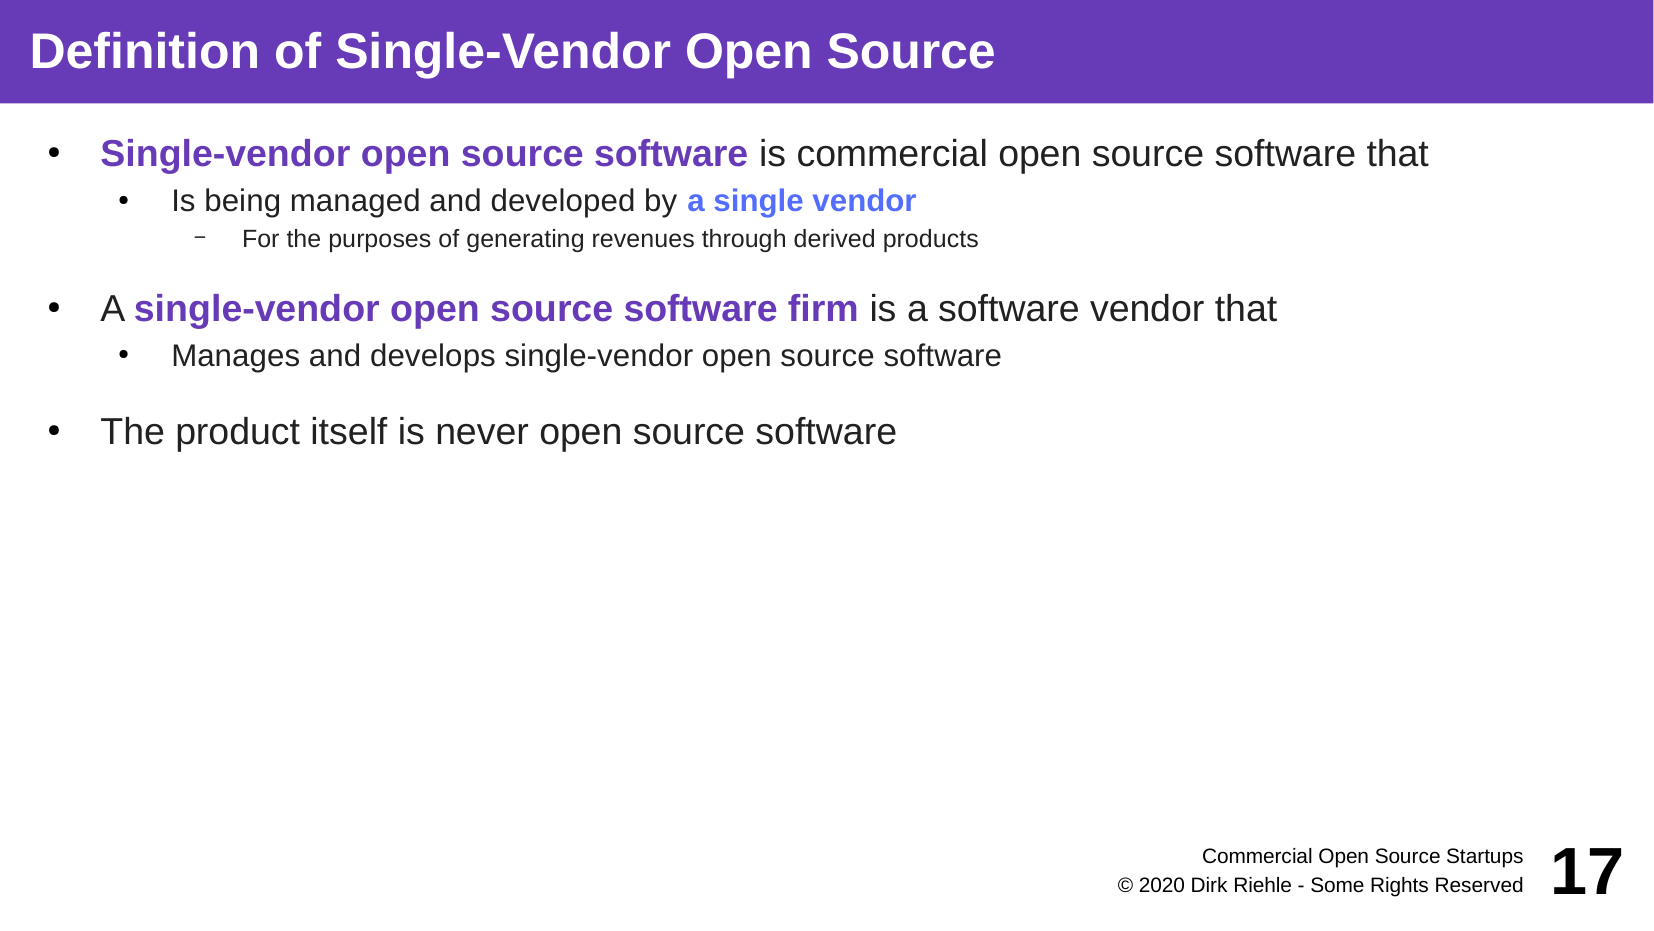

# Definition of Single-Vendor Open Source
Single-vendor open source software is commercial open source software that
Is being managed and developed by a single vendor
For the purposes of generating revenues through derived products
A single-vendor open source software firm is a software vendor that
Manages and develops single-vendor open source software
The product itself is never open source software
Commercial Open Source Startups
17
© 2020 Dirk Riehle - Some Rights Reserved